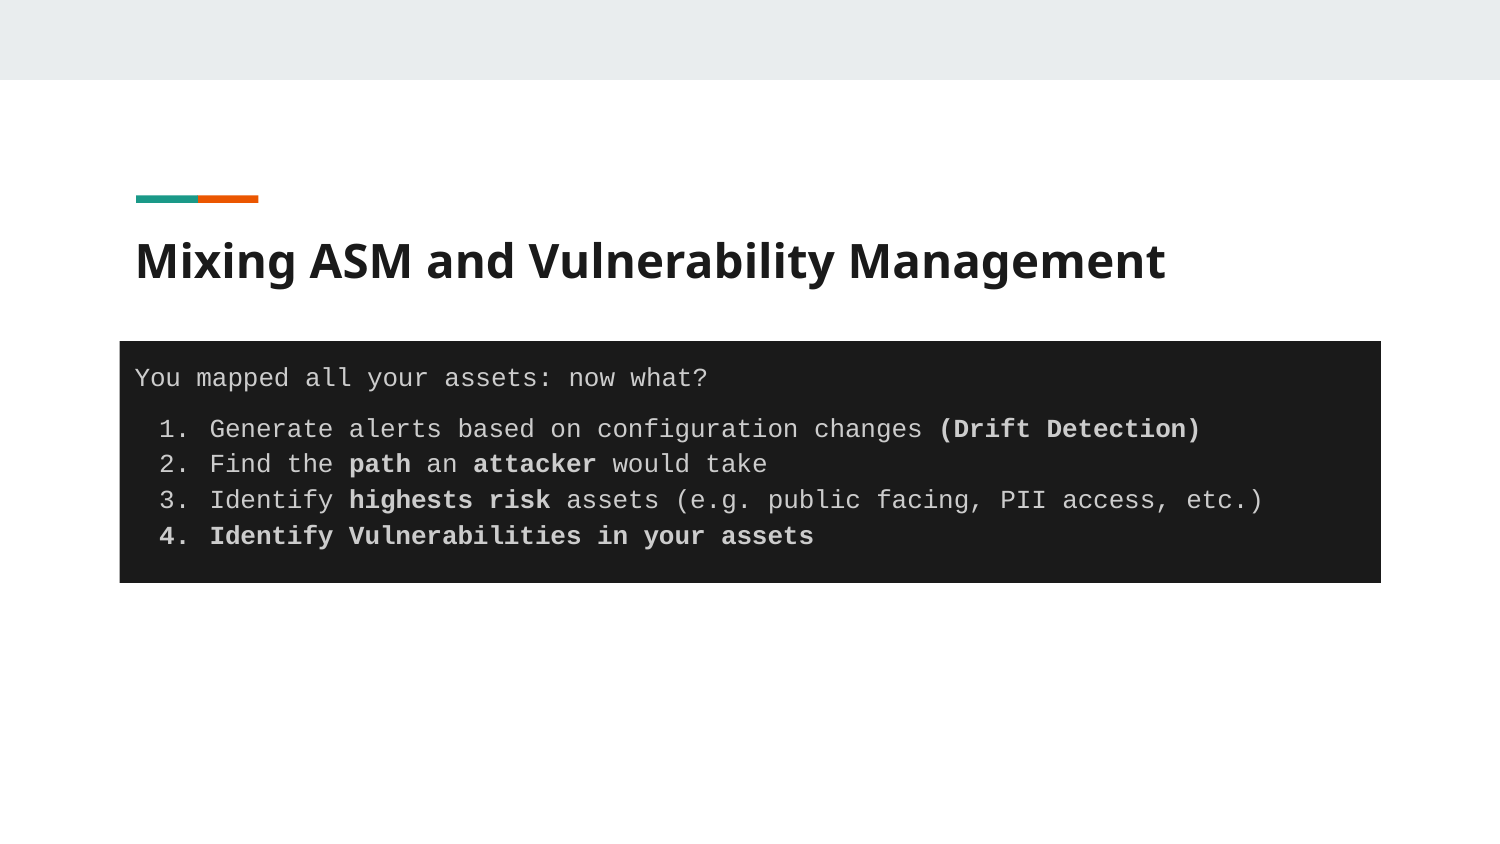

# Mixing ASM and Vulnerability Management
You mapped all your assets: now what?
Generate alerts based on configuration changes (Drift Detection)
Find the path an attacker would take
Identify highests risk assets (e.g. public facing, PII access, etc.)
Identify Vulnerabilities in your assets